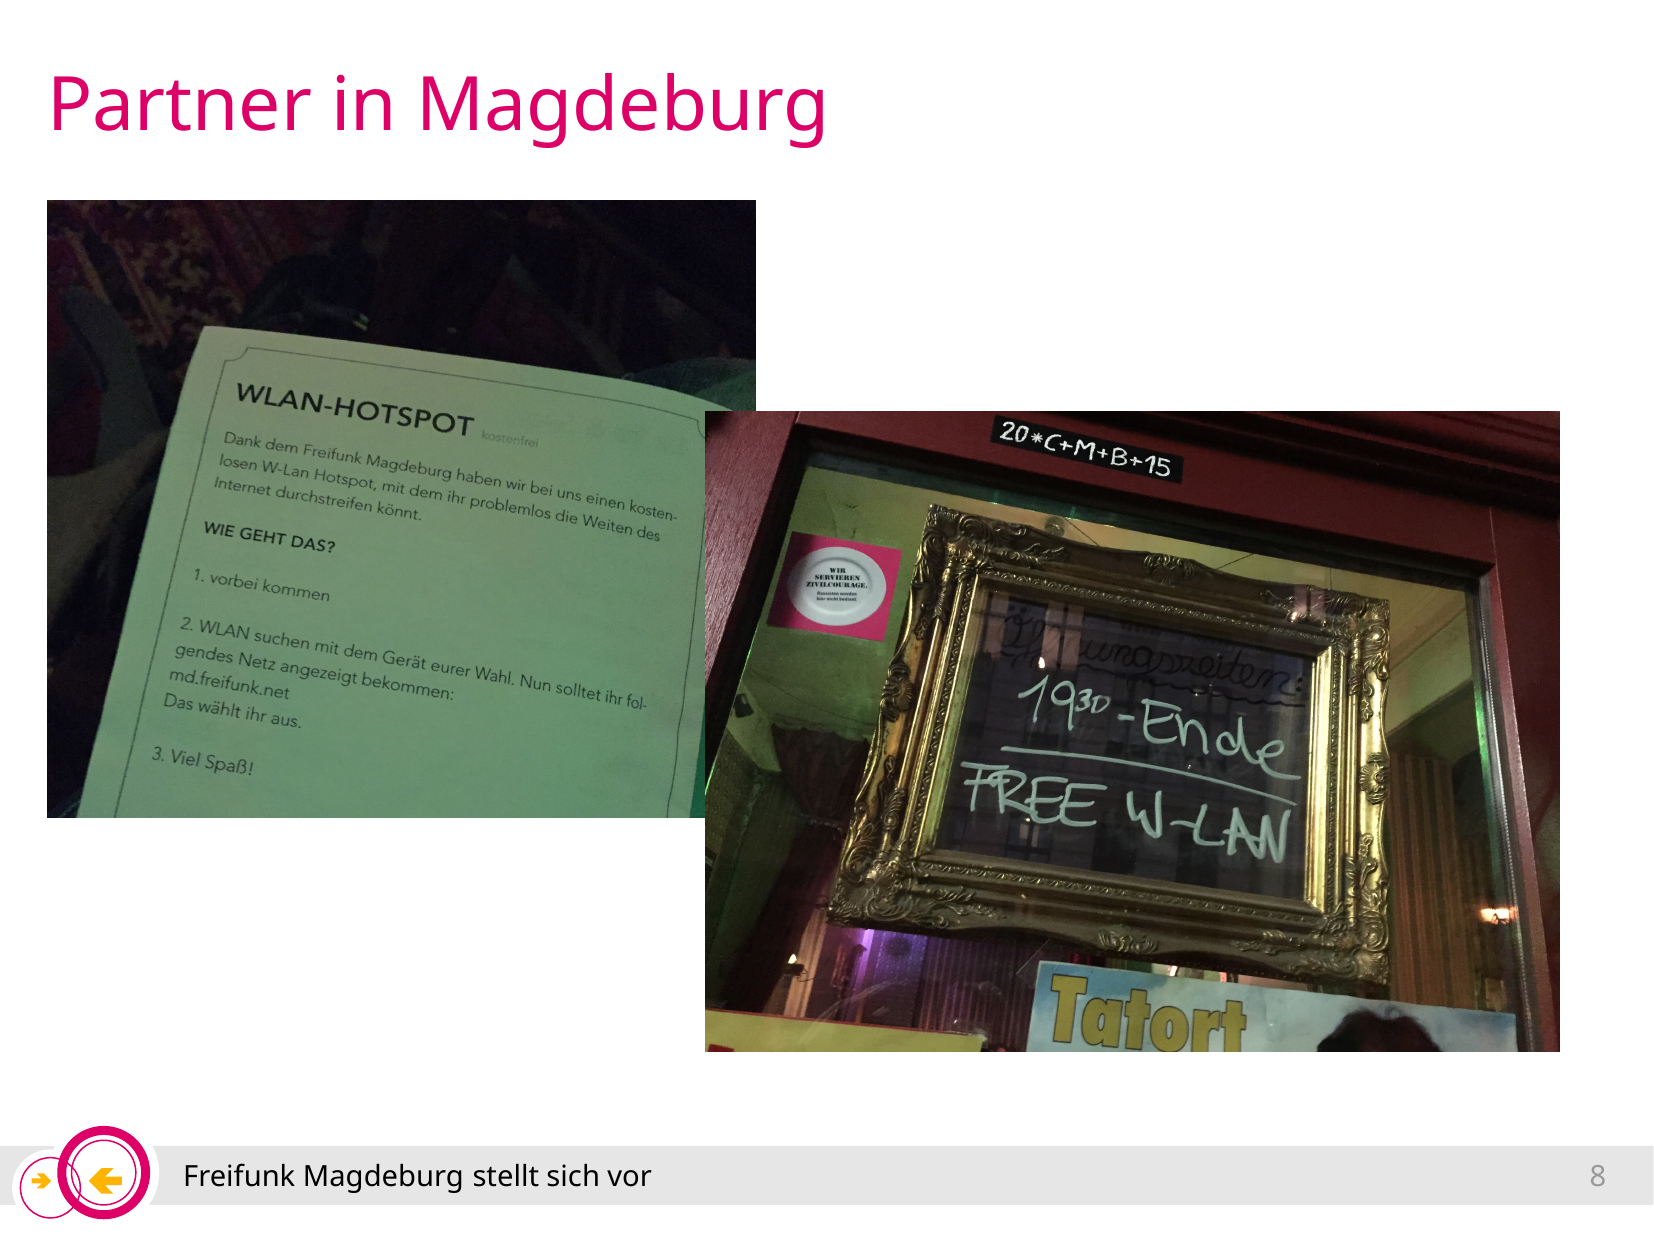

# Partner in Magdeburg
stellt sich vor
8